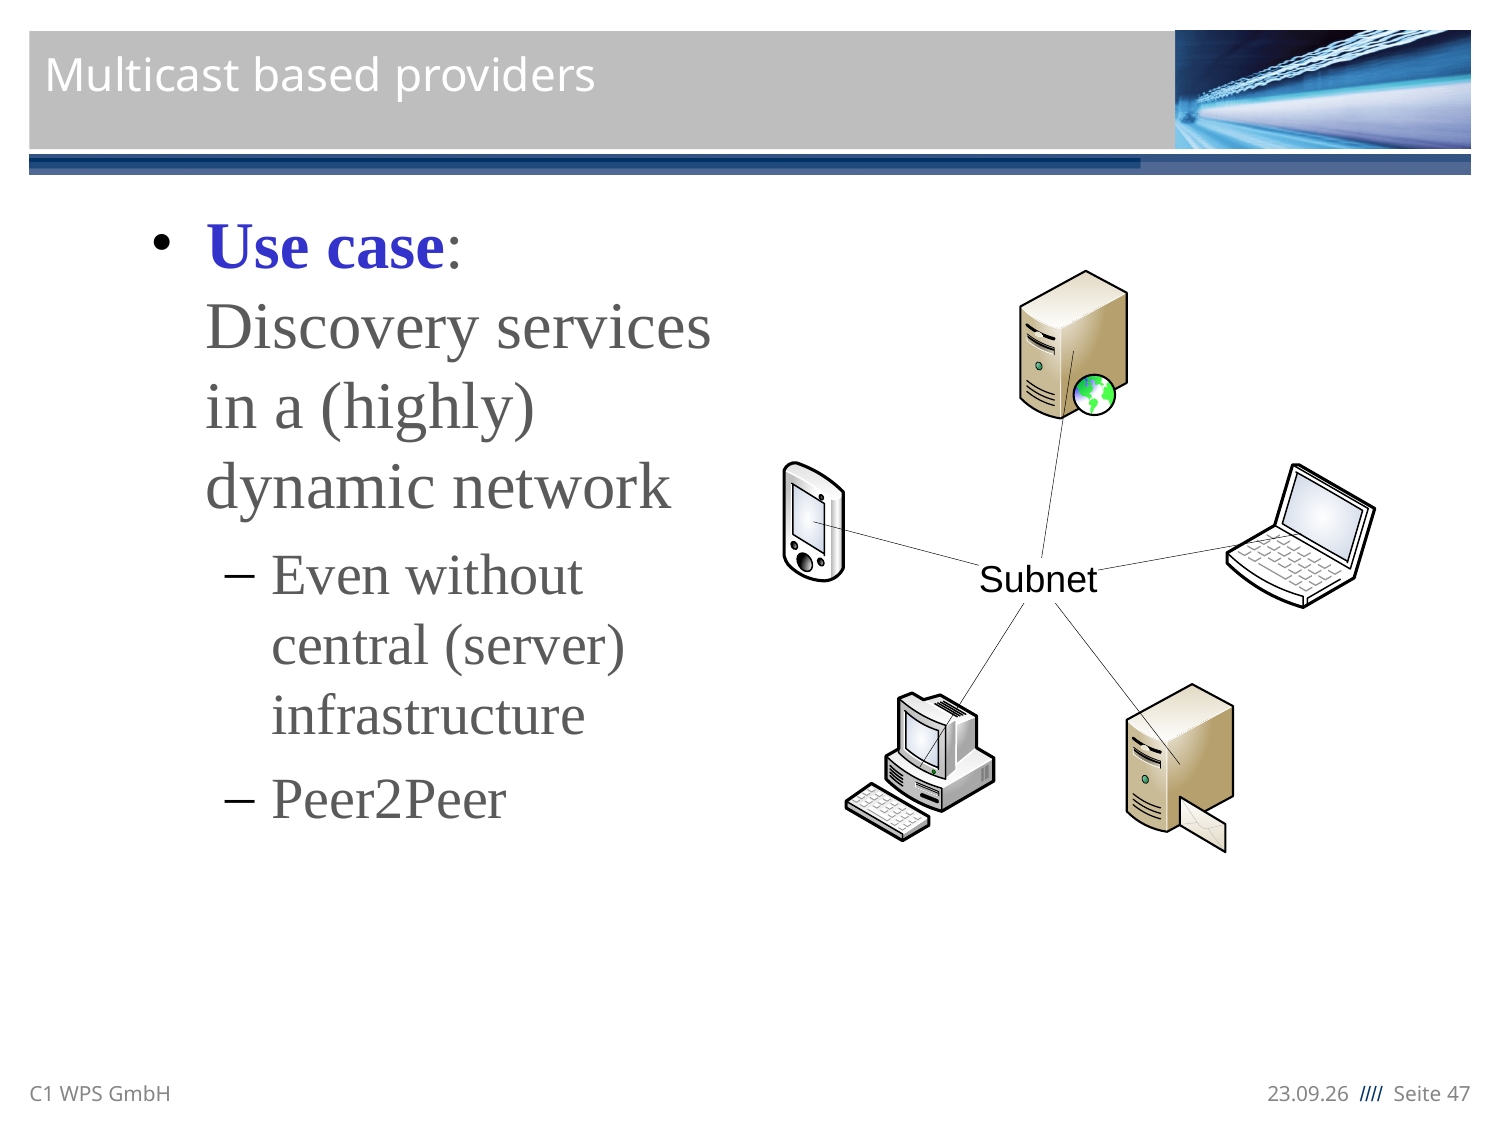

Multicast based providers
# Multicast based providers
Use case: Discovery services in a (highly) dynamic network
Even without central (server) infrastructure
Peer2Peer